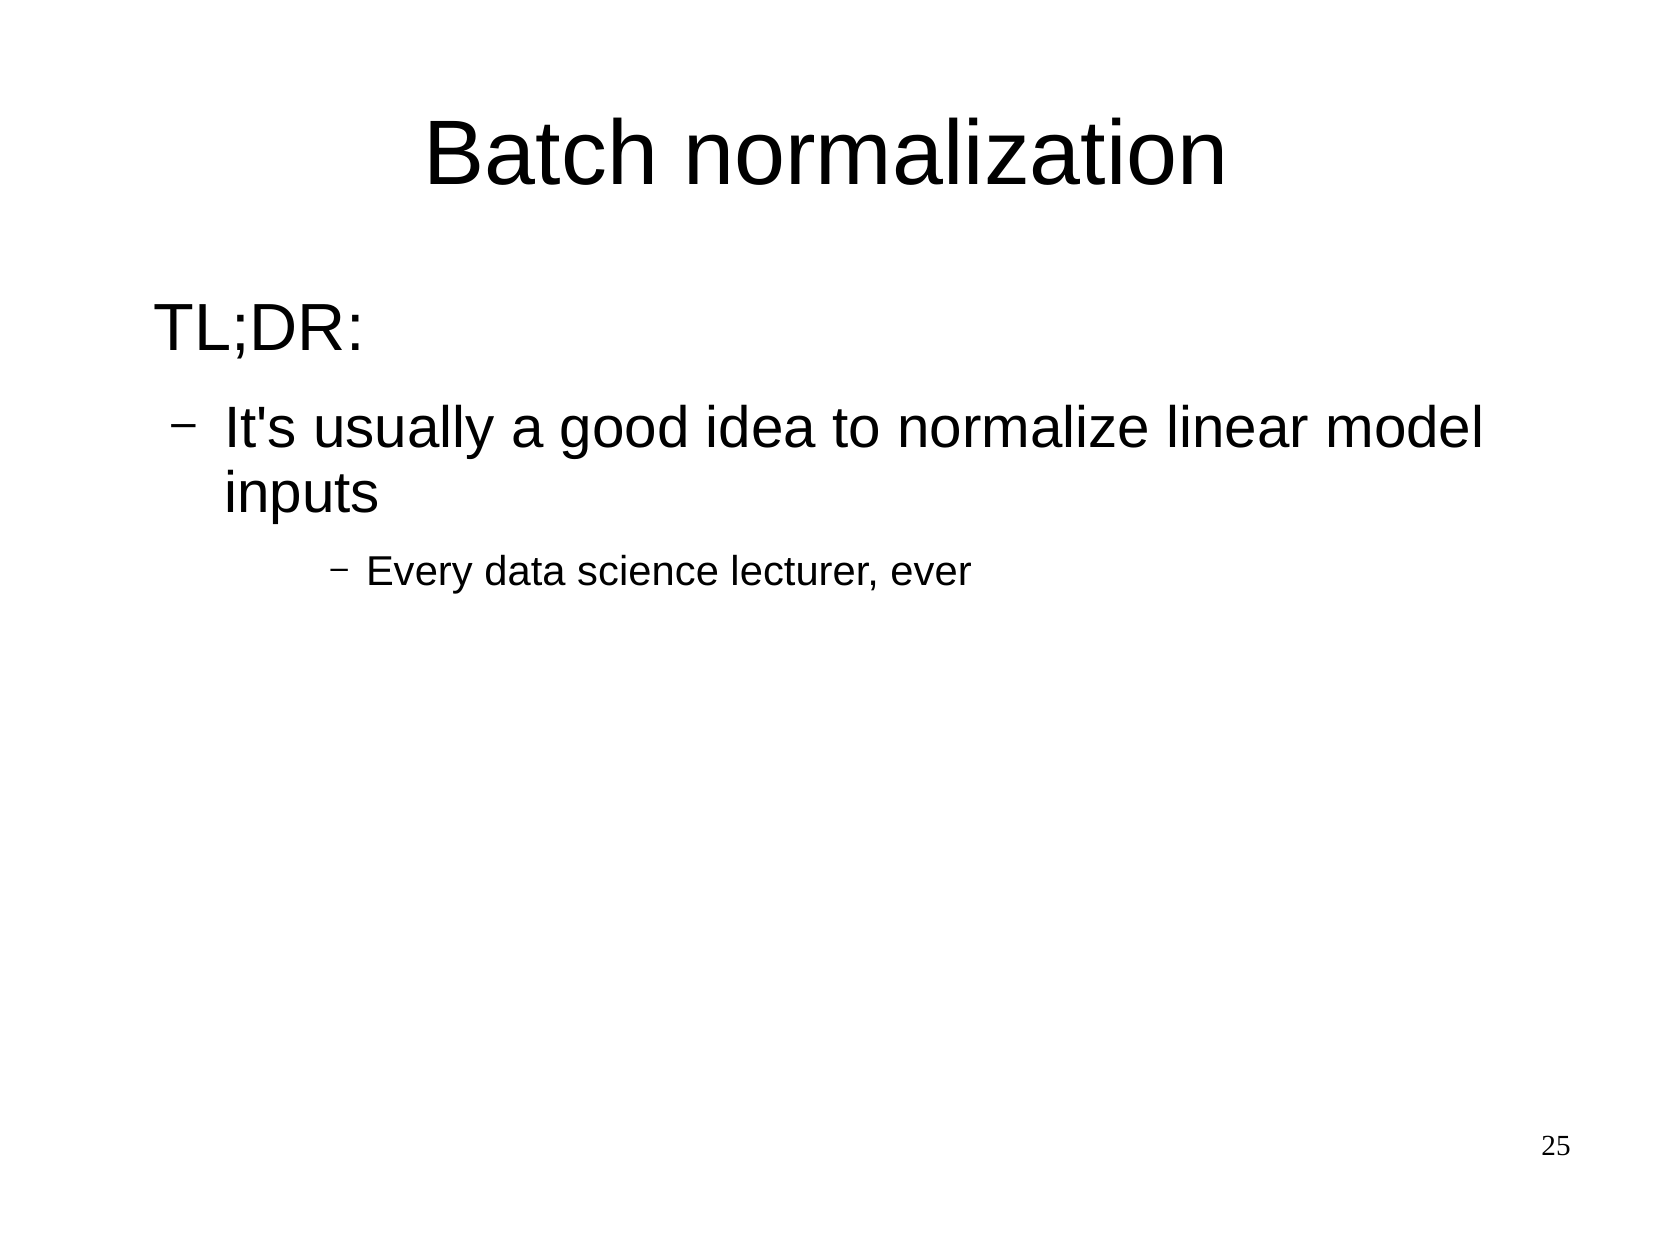

# Batch normalization
TL;DR:
It's usually a good idea to normalize linear model inputs
Every data science lecturer, ever
25